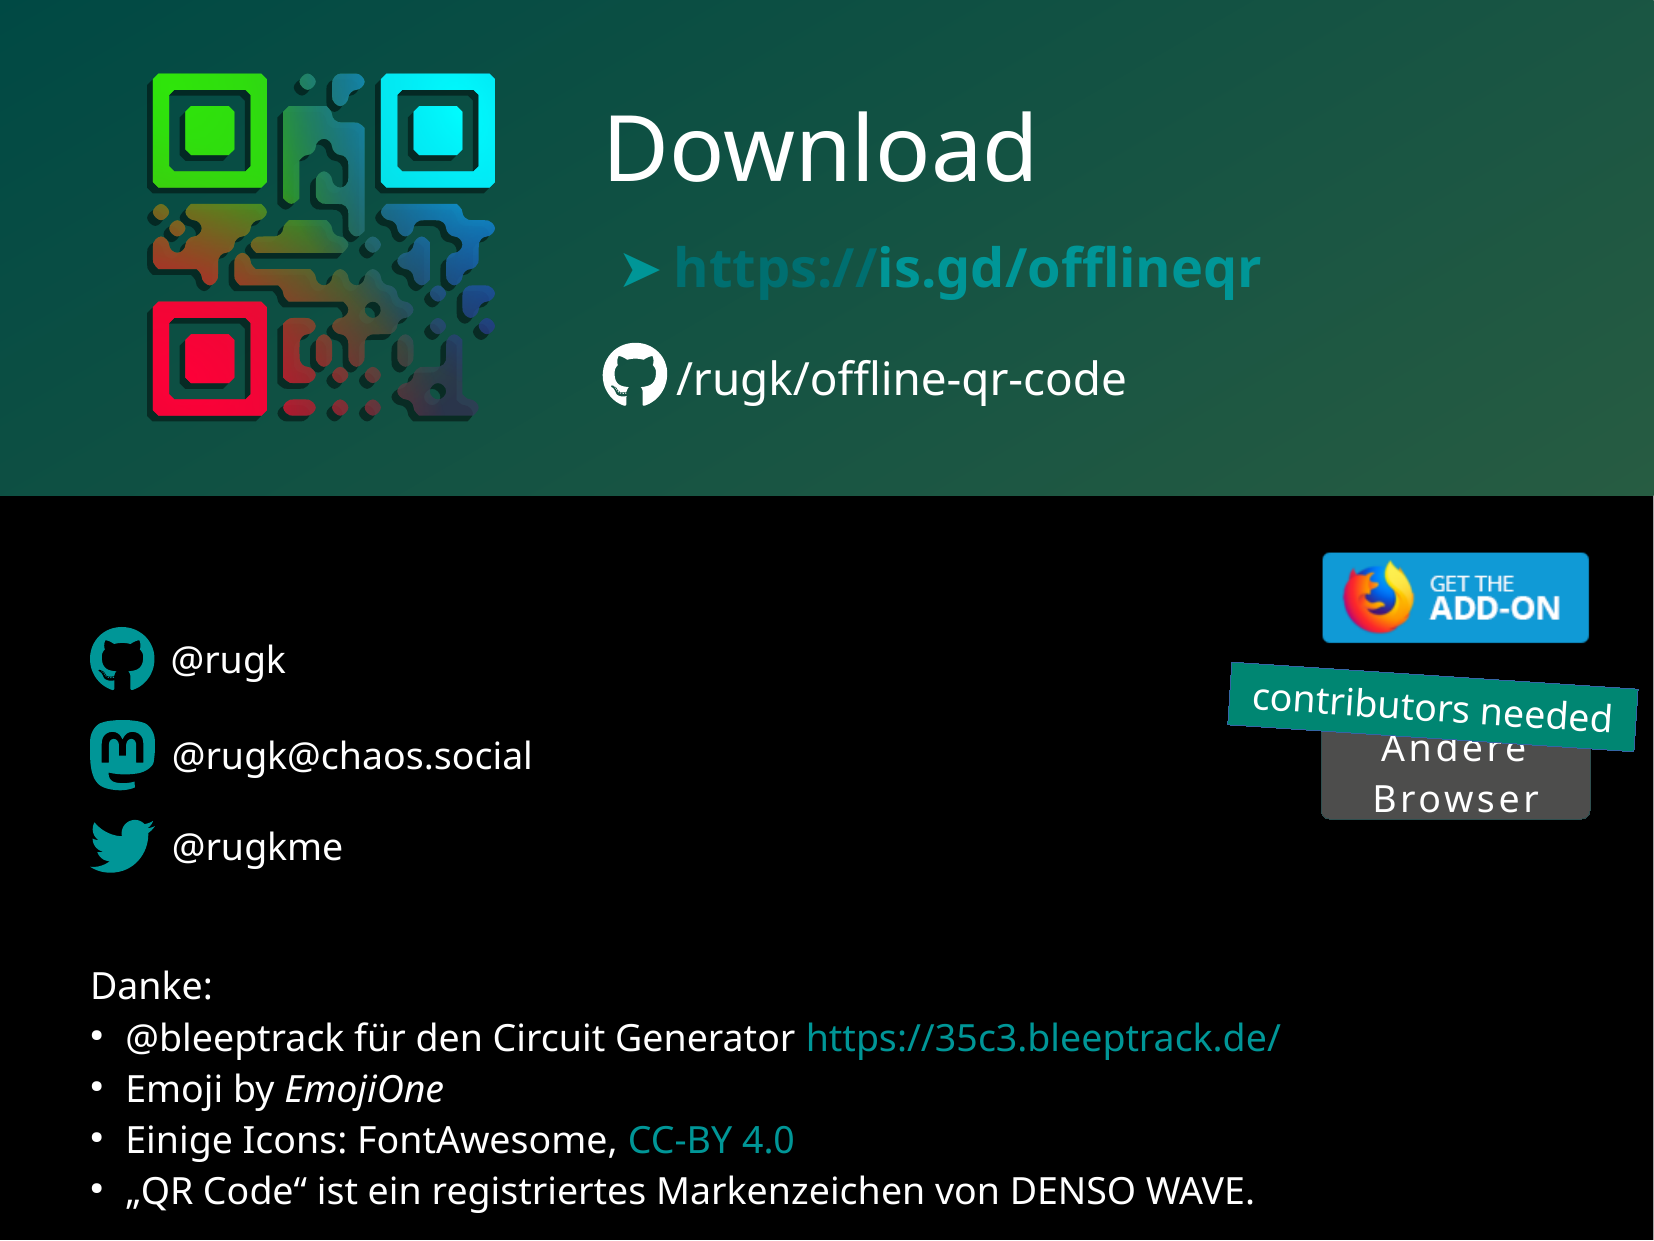

Download
➤ https://is.gd/offlineqr
/rugk/offline-qr-code
@rugk
@rugk@chaos.social
@rugkme
contributors needed
Andere
Browser
# Danke:
@bleeptrack für den Circuit Generator https://35c3.bleeptrack.de/
Emoji by EmojiOne
Einige Icons: FontAwesome, CC-BY 4.0
„QR Code“ ist ein registriertes Markenzeichen von DENSO WAVE.